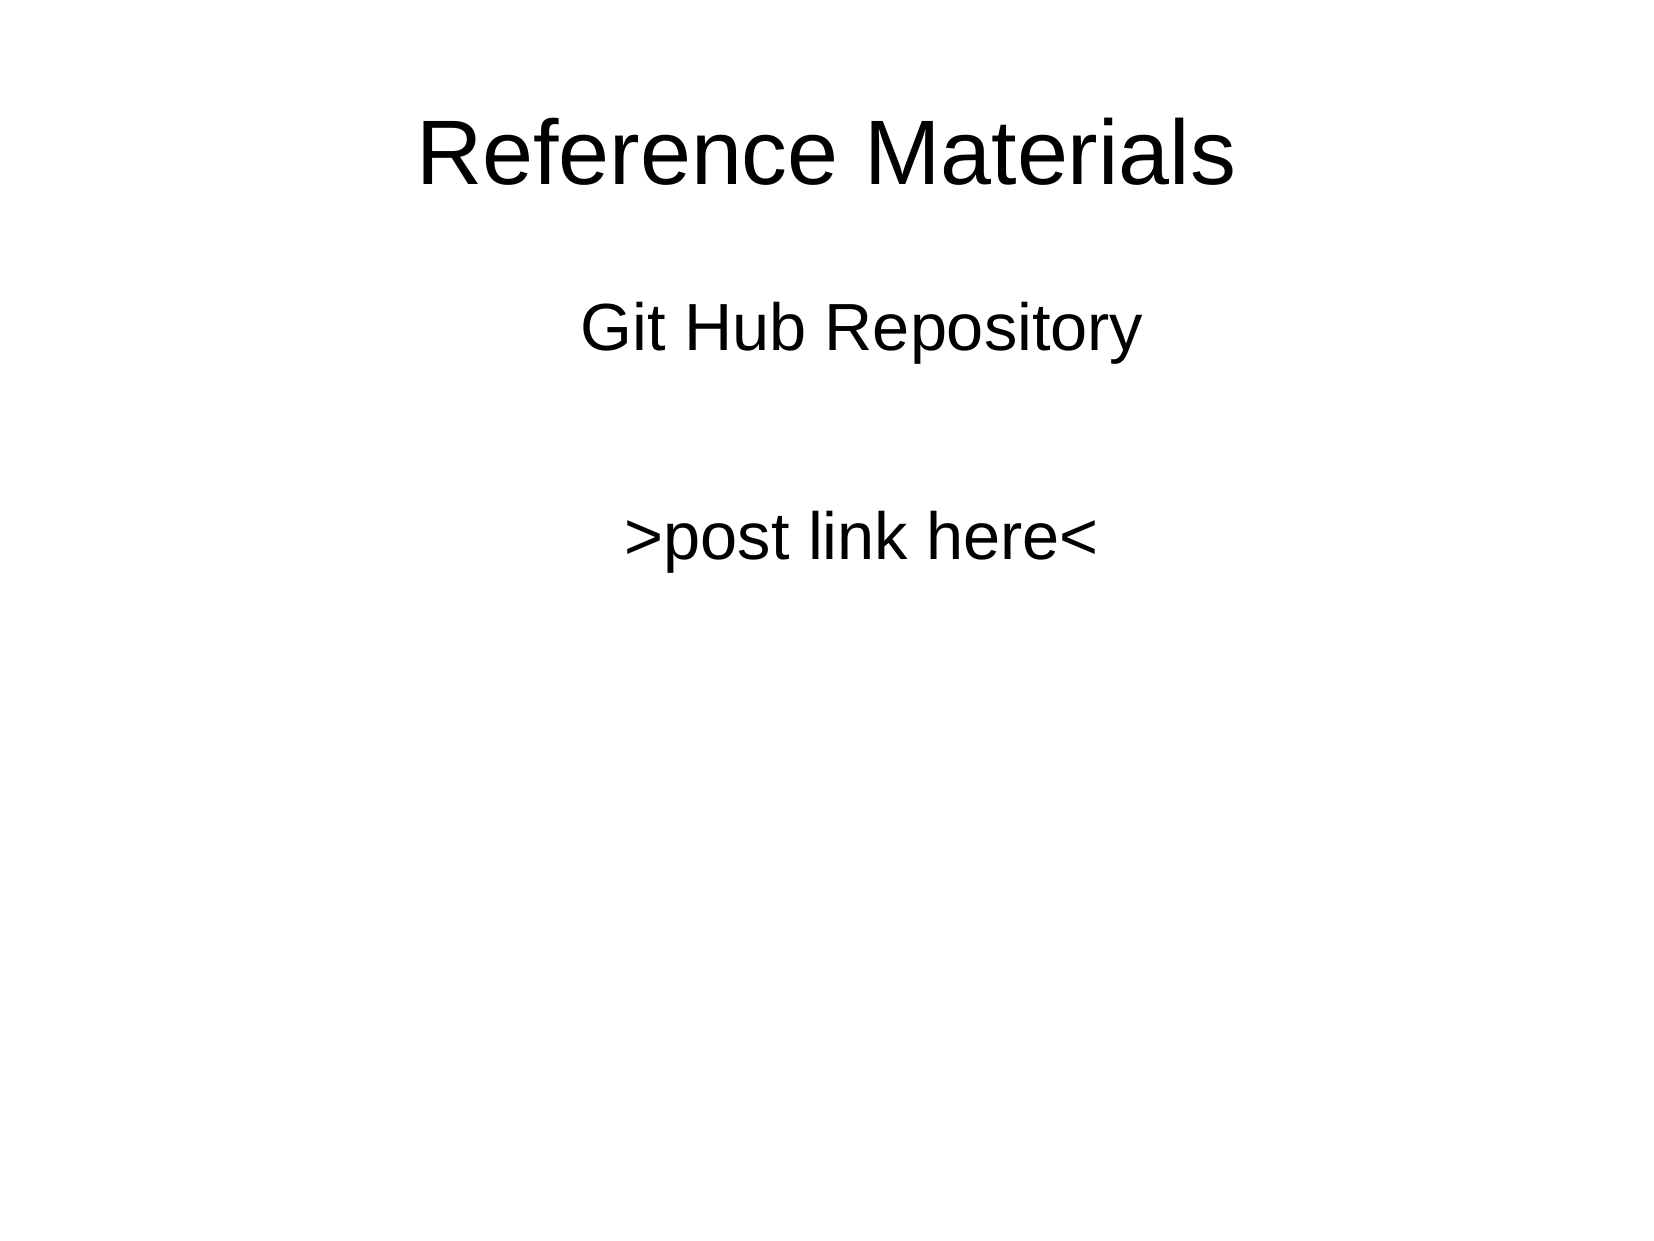

# Reference Materials
Git Hub Repository
>post link here<